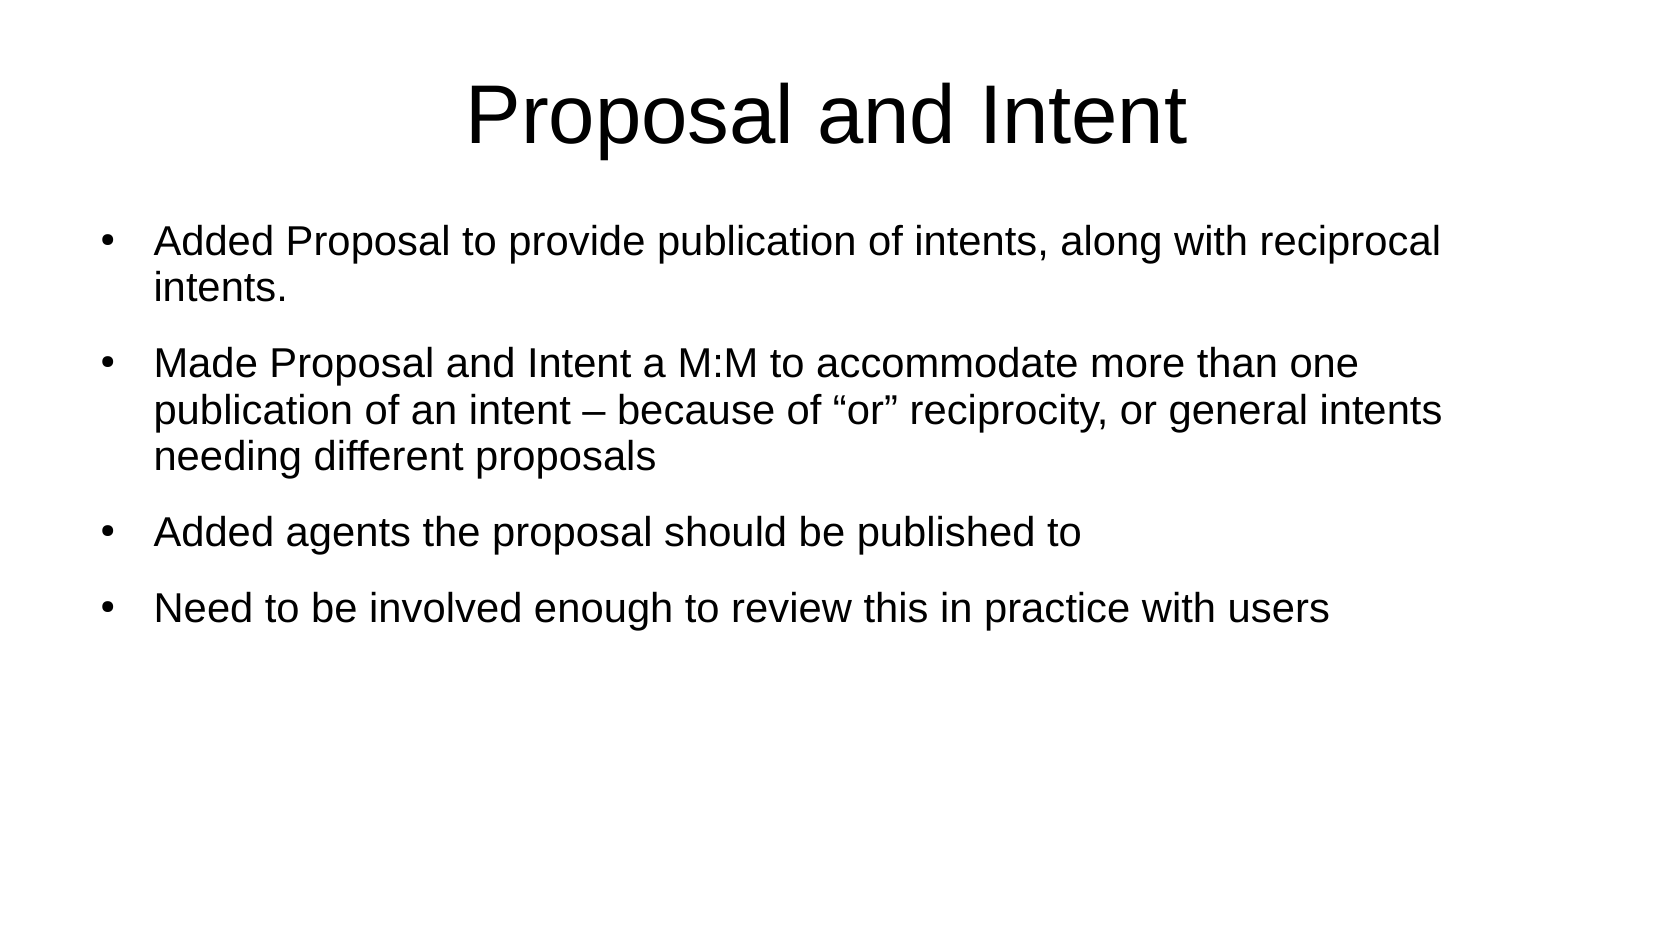

# Proposal and Intent
Added Proposal to provide publication of intents, along with reciprocal intents.
Made Proposal and Intent a M:M to accommodate more than one publication of an intent – because of “or” reciprocity, or general intents needing different proposals
Added agents the proposal should be published to
Need to be involved enough to review this in practice with users